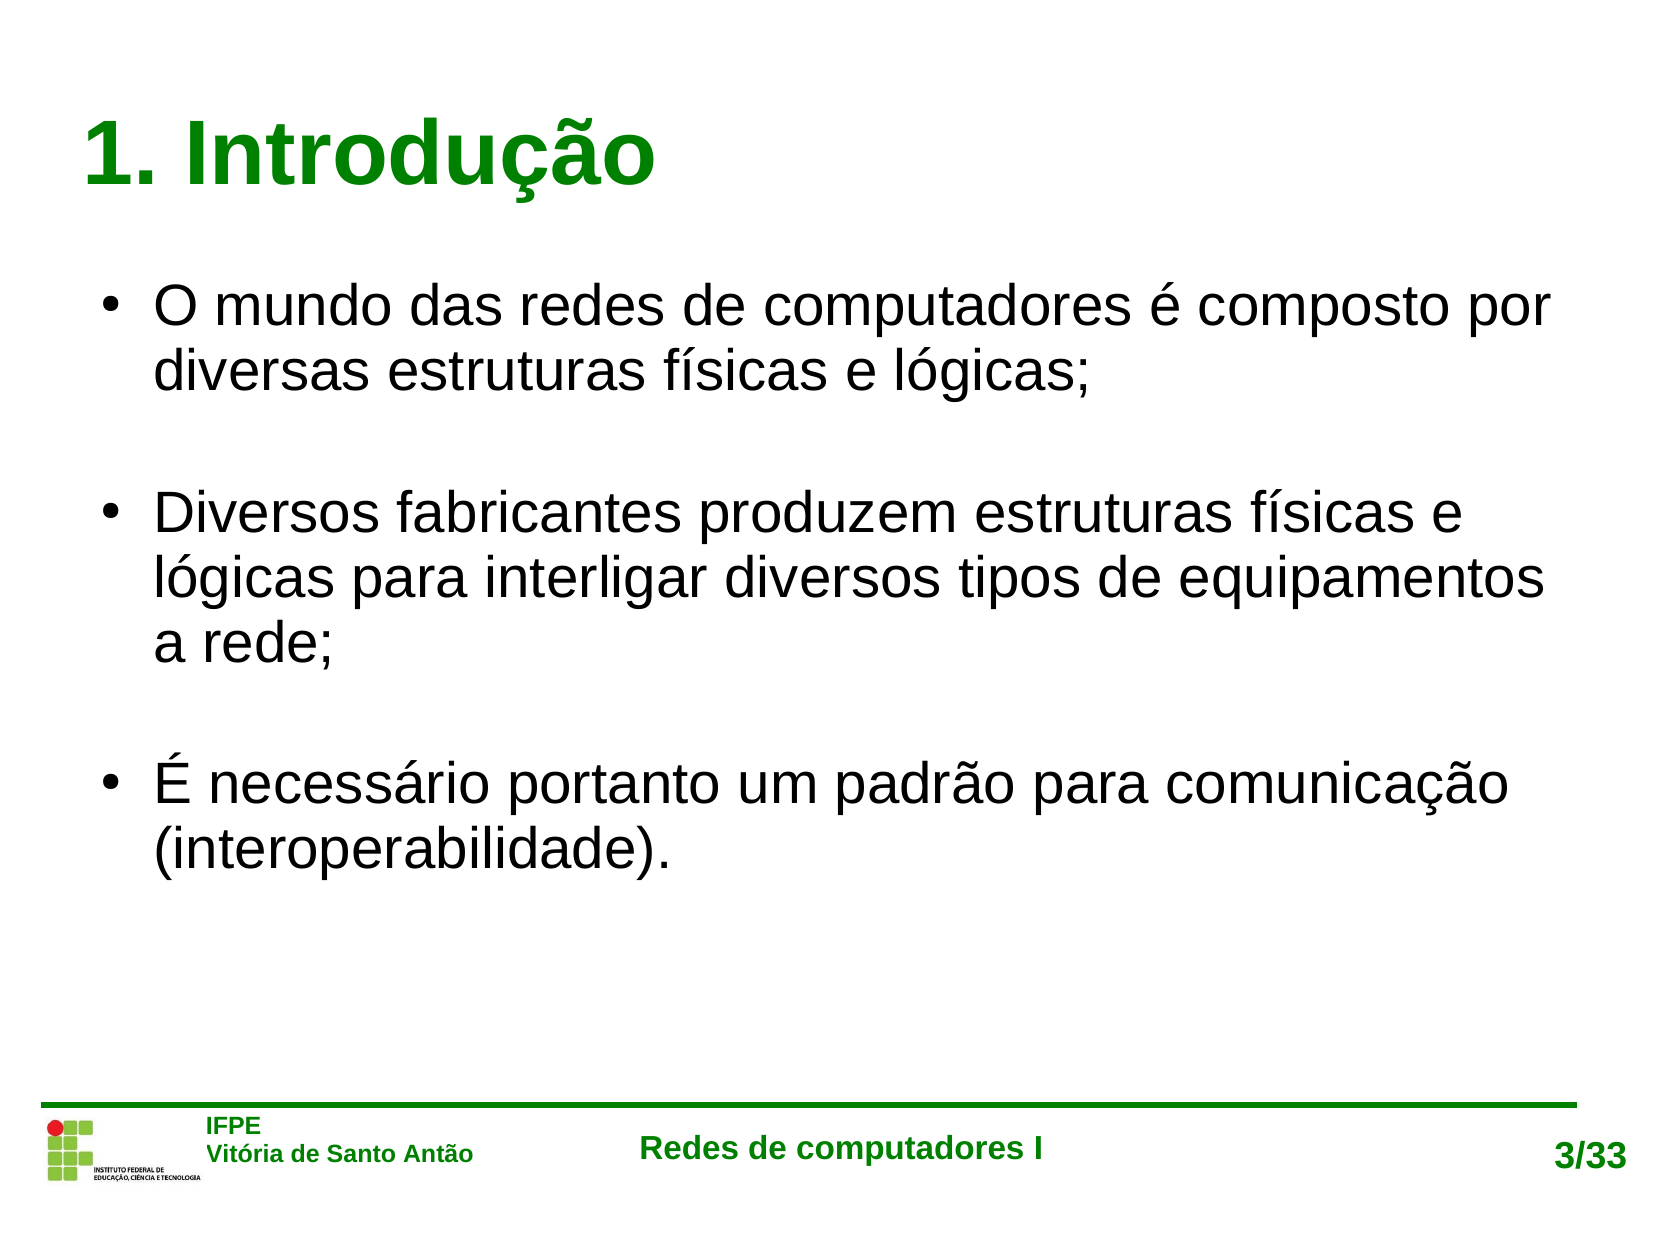

# 1. Introdução
O mundo das redes de computadores é composto por diversas estruturas físicas e lógicas;
Diversos fabricantes produzem estruturas físicas e lógicas para interligar diversos tipos de equipamentos a rede;
É necessário portanto um padrão para comunicação (interoperabilidade).